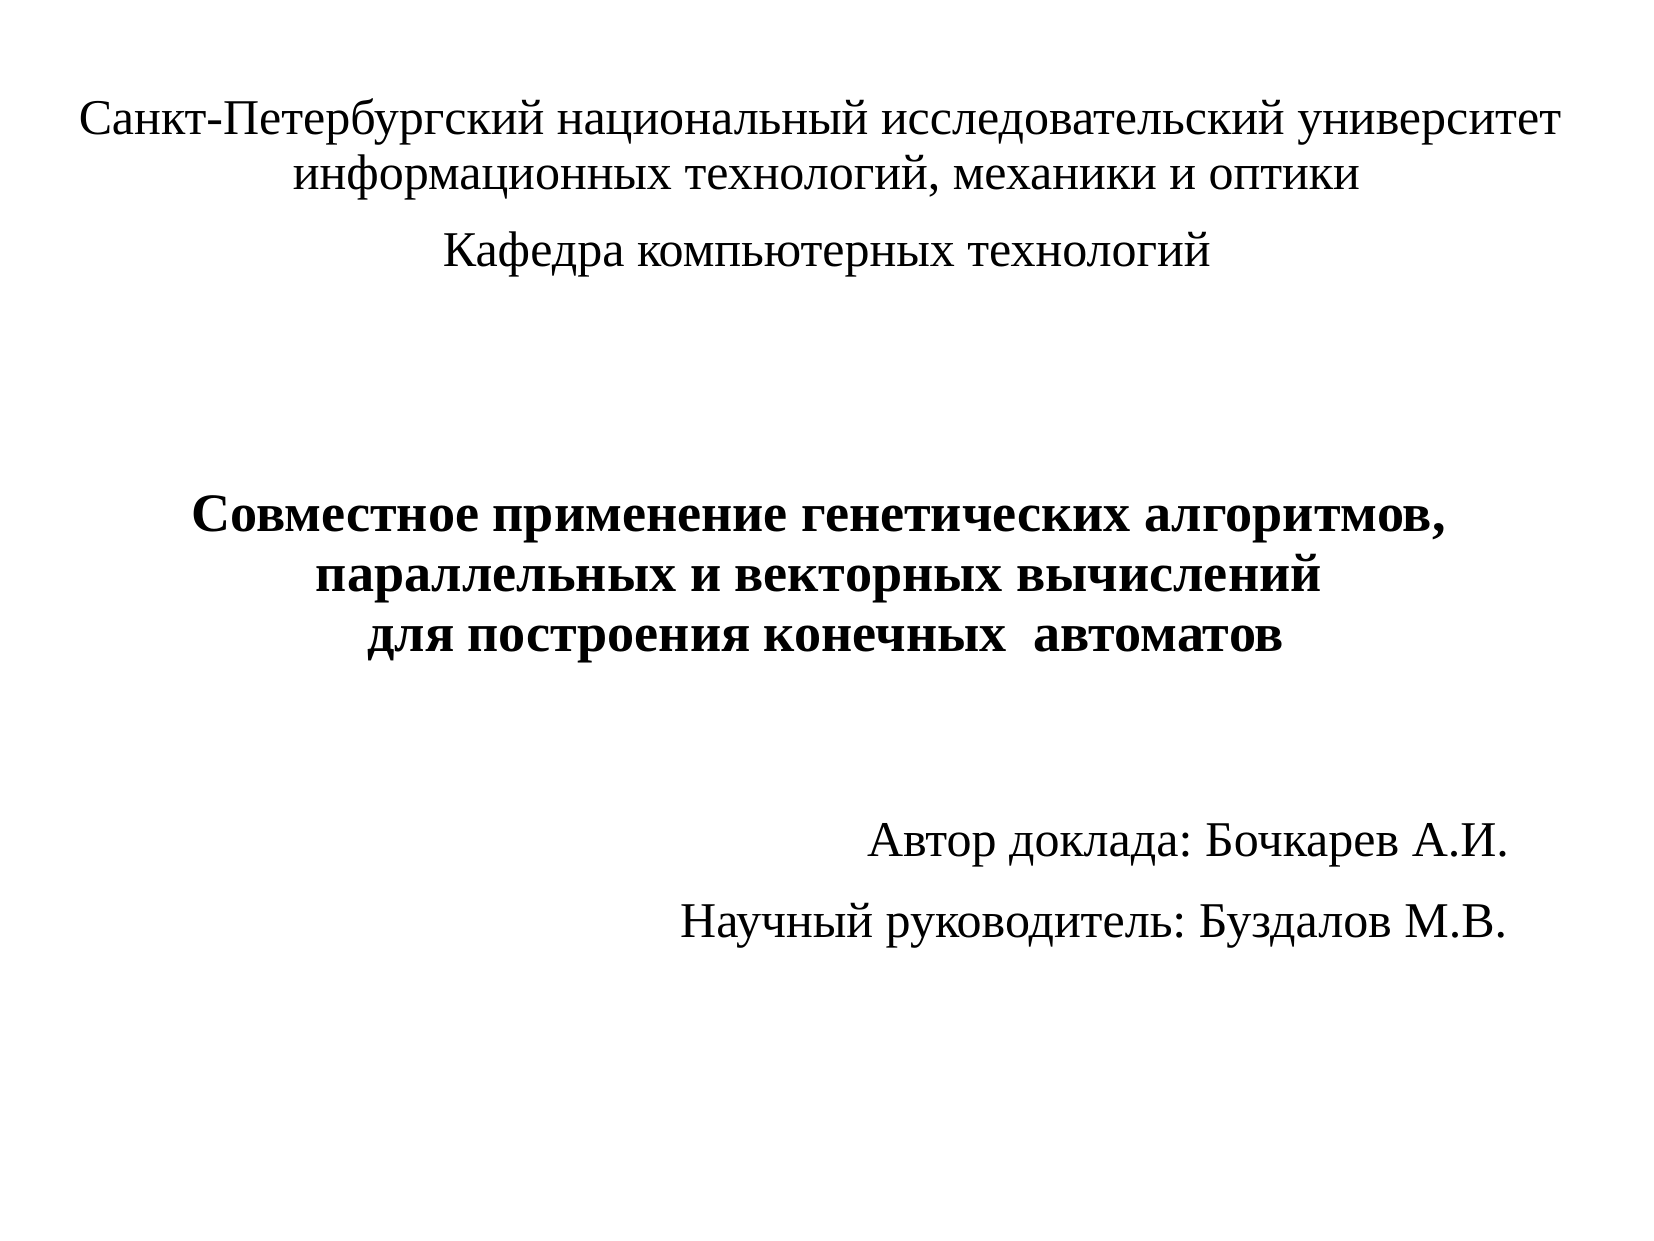

Санкт-Петербургский национальный исследовательский университет
информационных технологий, механики и оптики
Кафедра компьютерных технологий
Совместное применение генетических алгоритмов,
параллельных и векторных вычислений
для построения конечных  автоматов
Автор доклада: Бочкарев А.И.
Научный руководитель: Буздалов М.В.